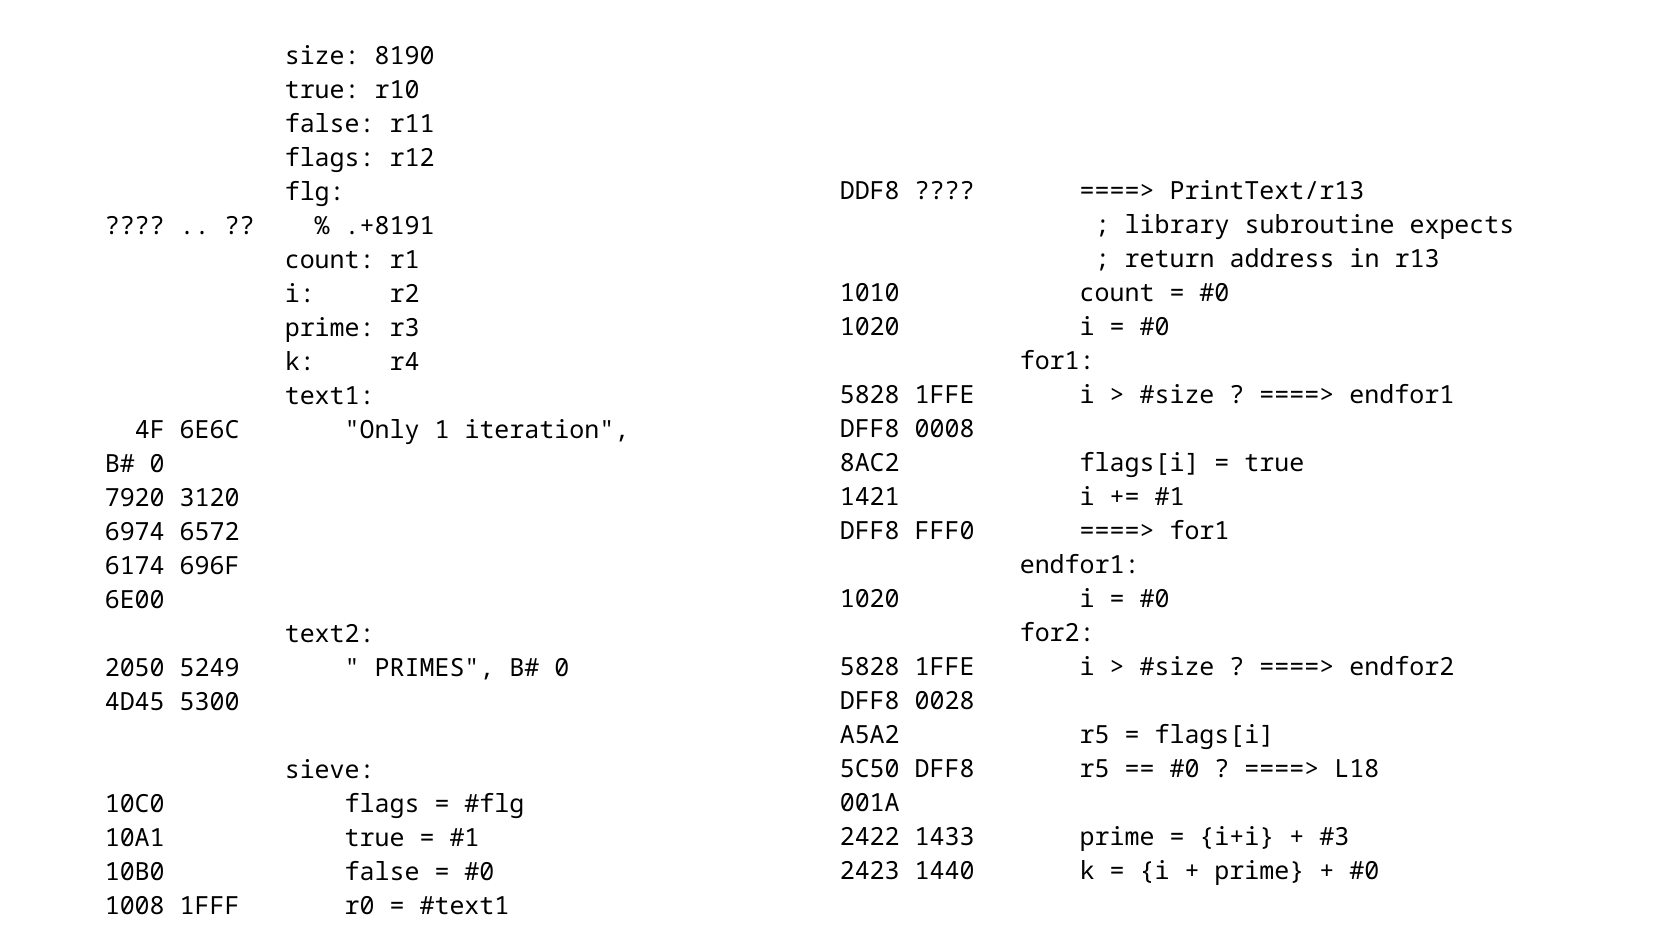

size: 8190
 true: r10
 false: r11
 flags: r12
 flg:
???? .. ?? % .+8191
 count: r1
 i: r2
 prime: r3
 k: r4
 text1:
 4F 6E6C "Only 1 iteration", B# 0
7920 3120
6974 6572
6174 696F
6E00
 text2:
2050 5249 " PRIMES", B# 0
4D45 5300
 sieve:
10C0 flags = #flg
10A1 true = #1
10B0 false = #0
1008 1FFF r0 = #text1
DDF8 ???? ====> PrintText/r13
 ; library subroutine expects
 ; return address in r13
1010 count = #0
1020 i = #0
 for1:
5828 1FFE i > #size ? ====> endfor1
DFF8 0008
8AC2 flags[i] = true
1421 i += #1
DFF8 FFF0 ====> for1
 endfor1:
1020 i = #0
 for2:
5828 1FFE i > #size ? ====> endfor2
DFF8 0028
A5A2 r5 = flags[i]
5C50 DFF8 r5 == #0 ? ====> L18
001A
2422 1433 prime = {i+i} + #3
2423 1440 k = {i + prime} + #0